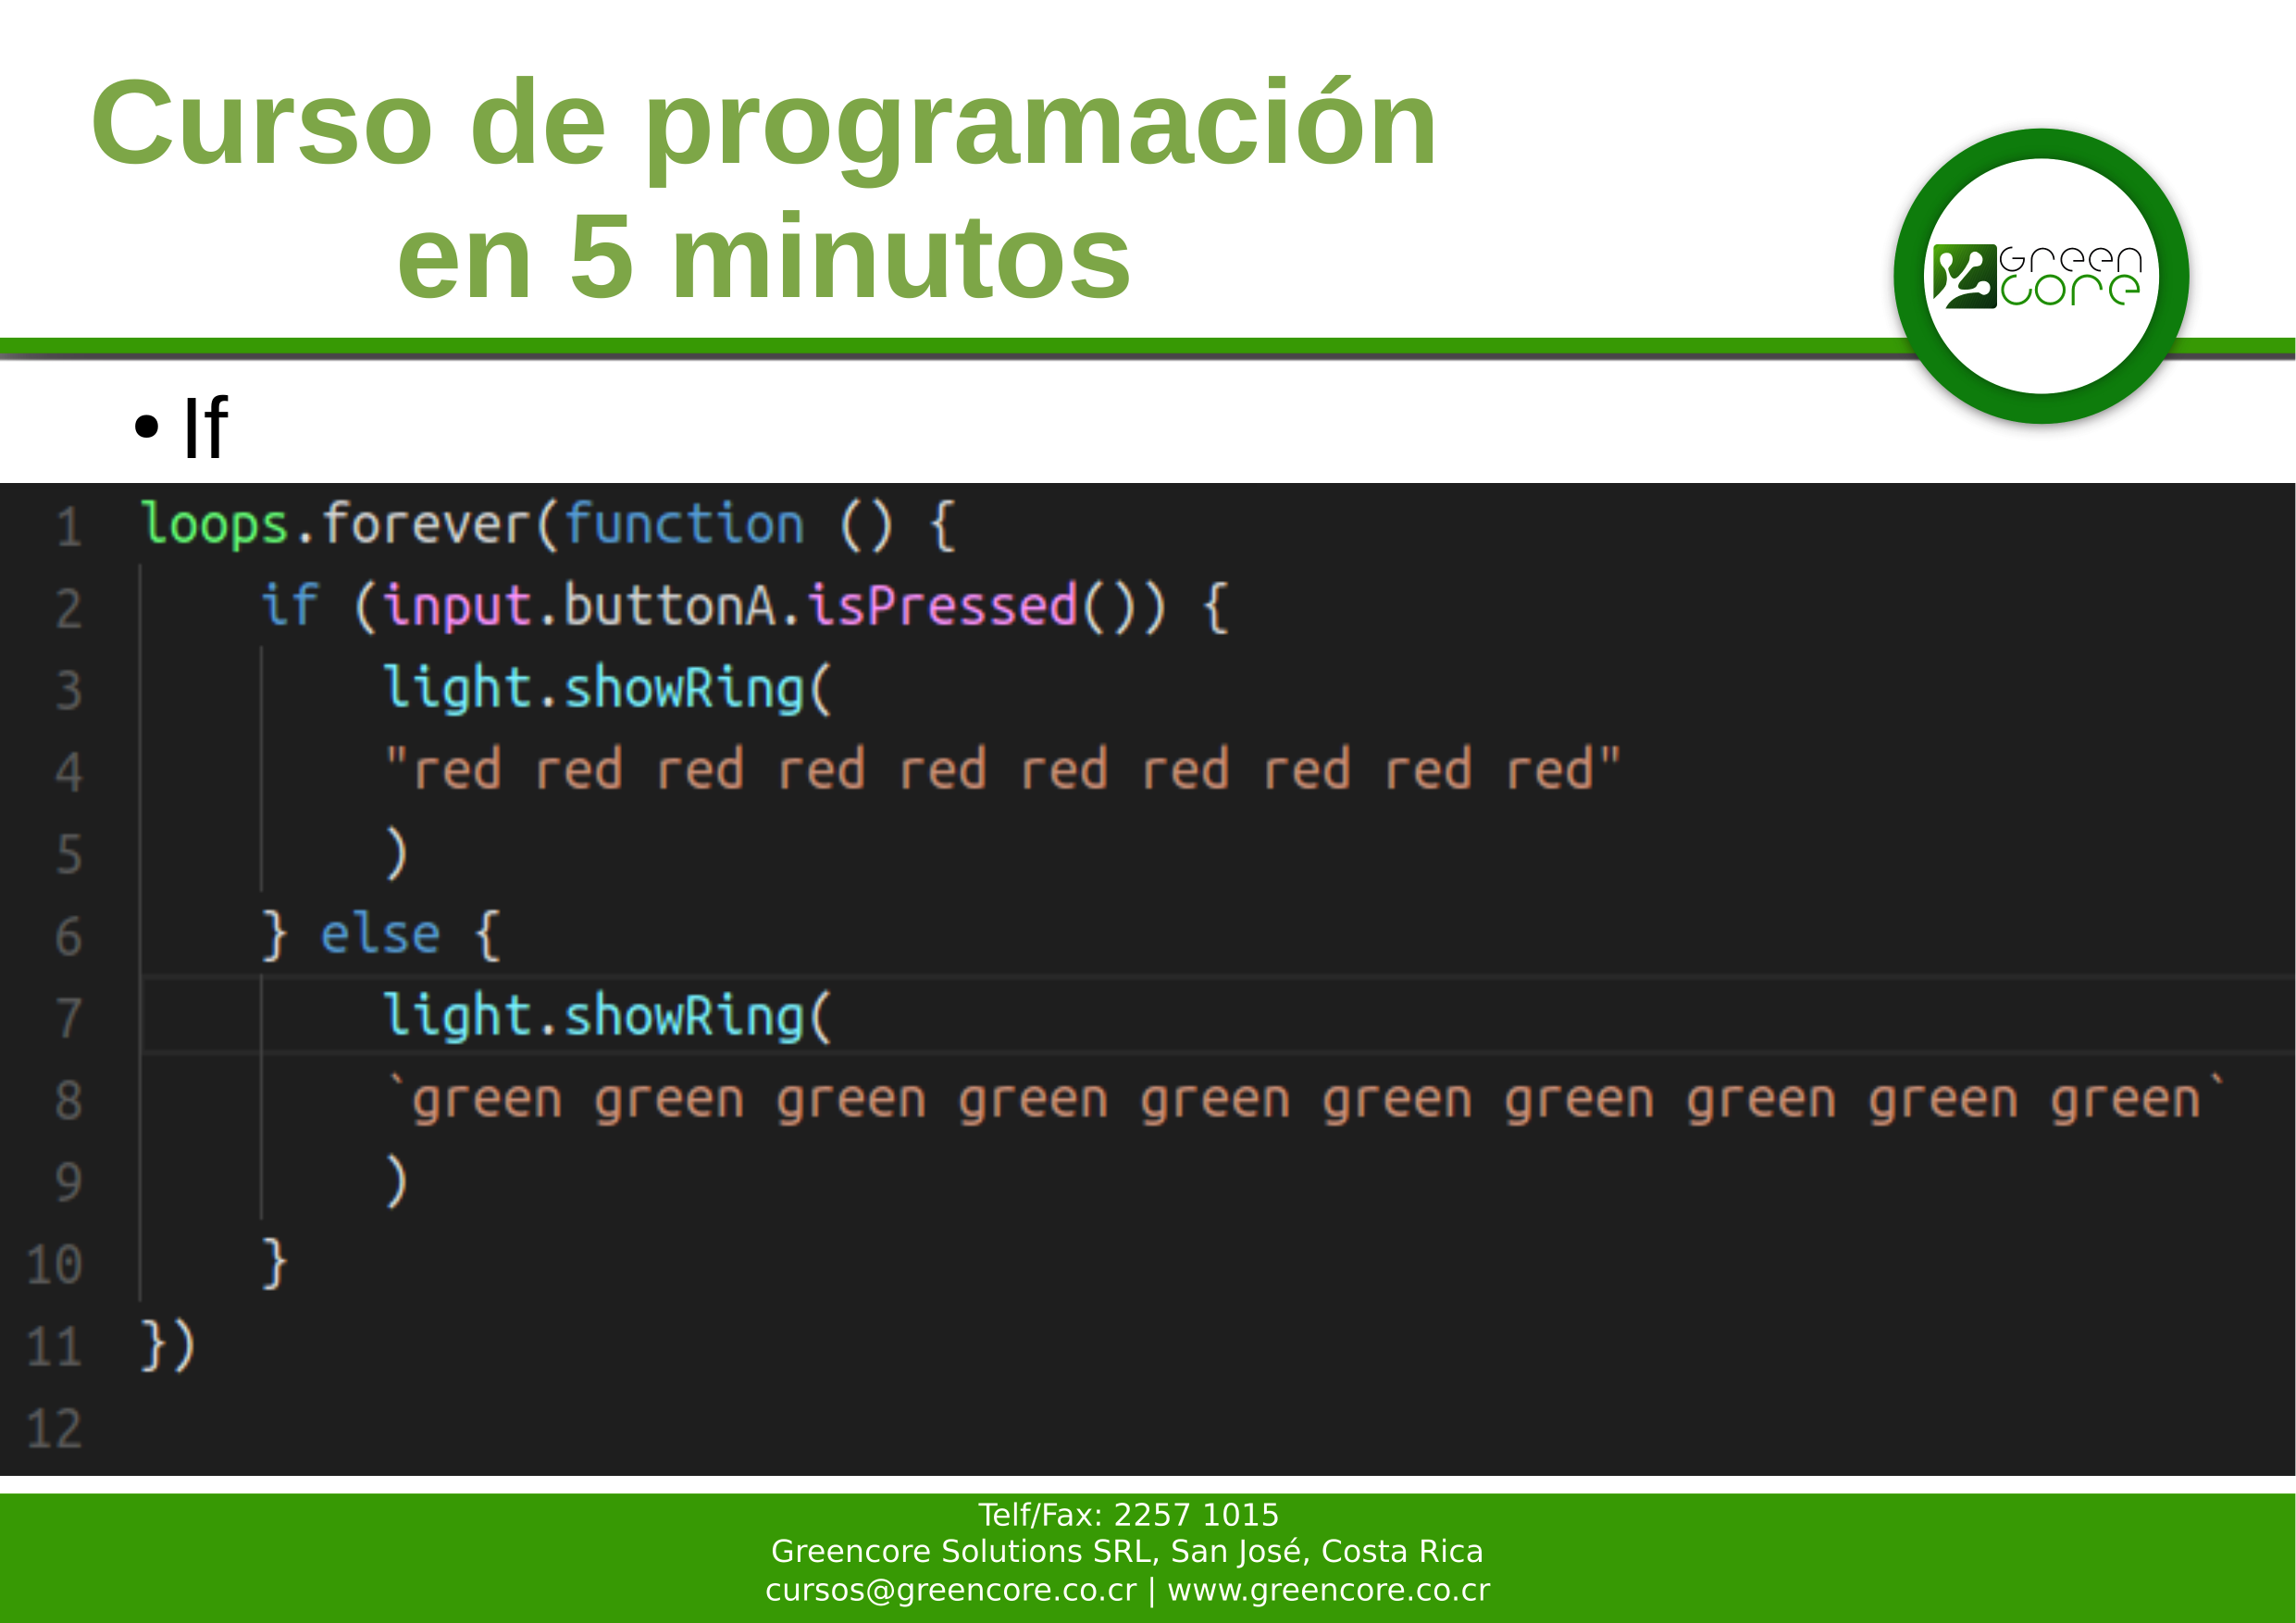

# Curso de programación en 5 minutos
If